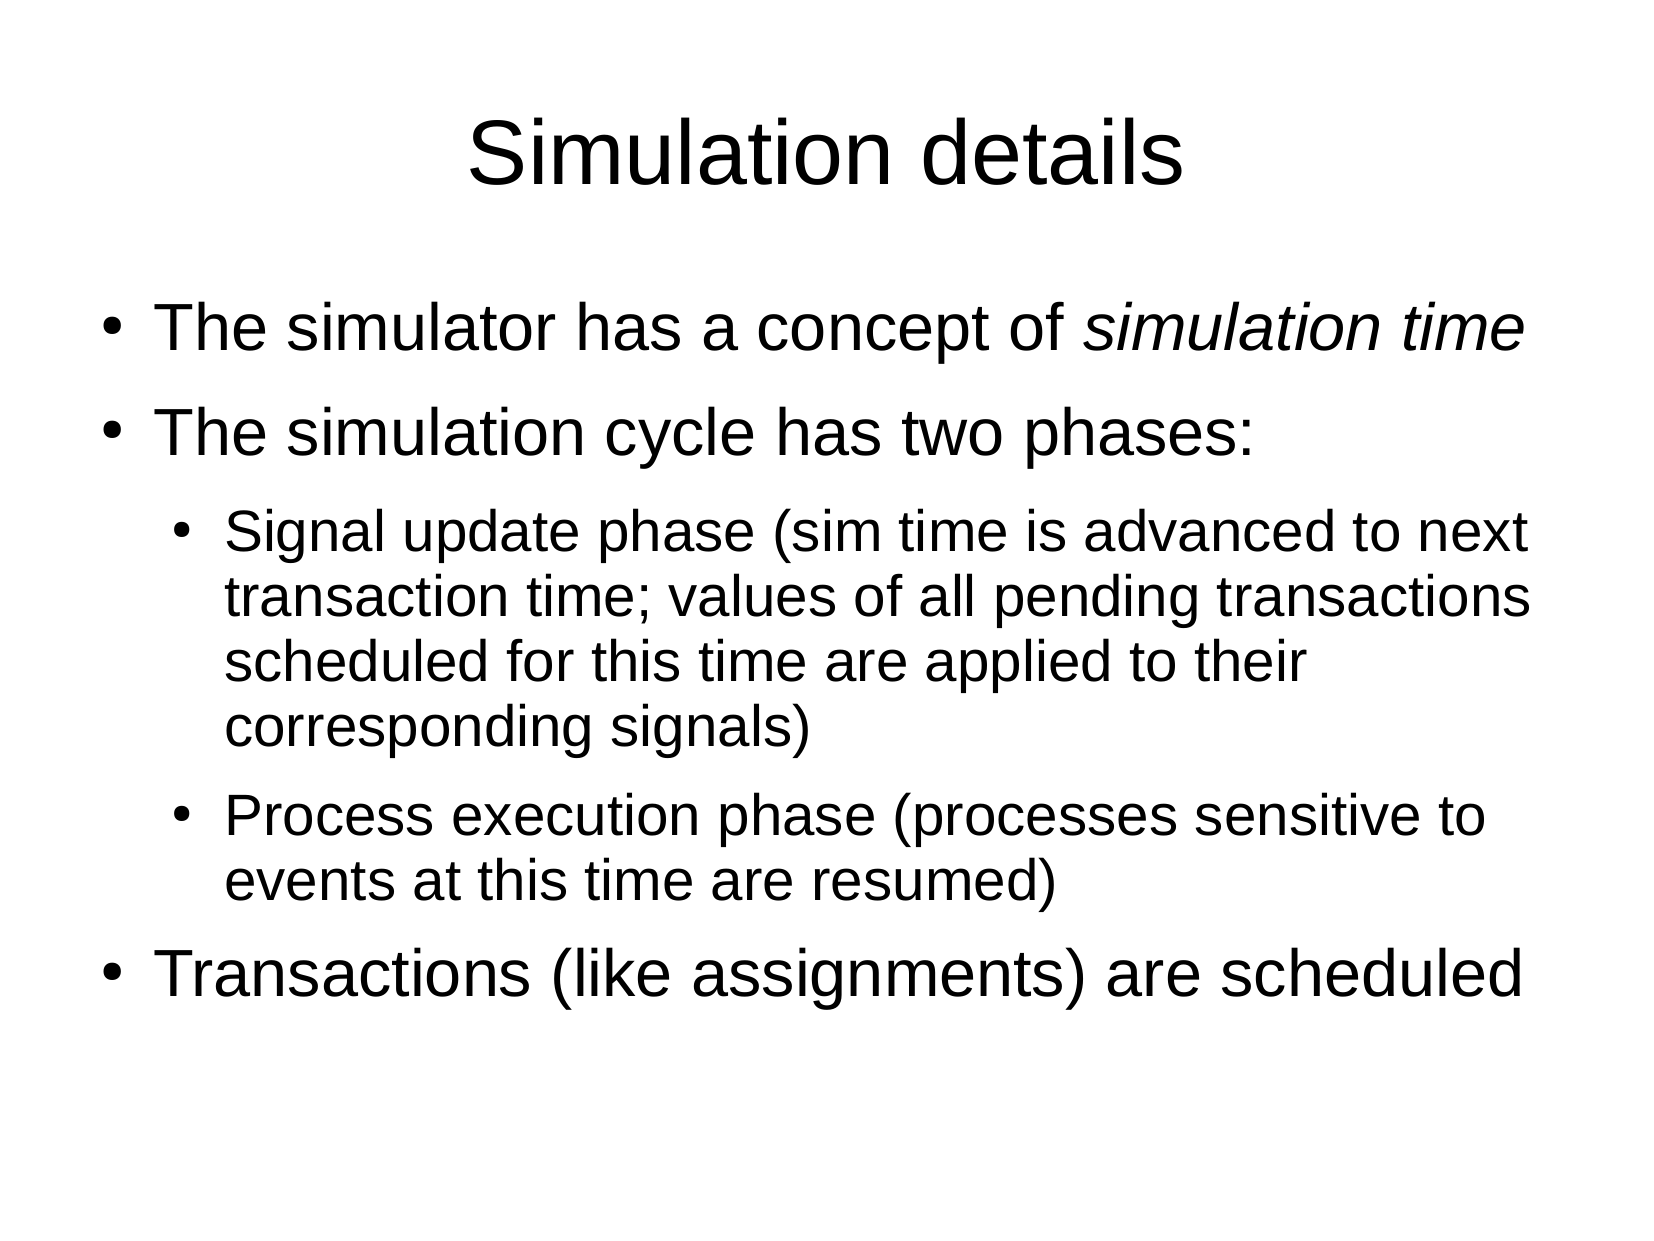

# Simulation details
The simulator has a concept of simulation time
The simulation cycle has two phases:
Signal update phase (sim time is advanced to next transaction time; values of all pending transactions scheduled for this time are applied to their corresponding signals)
Process execution phase (processes sensitive to events at this time are resumed)
Transactions (like assignments) are scheduled